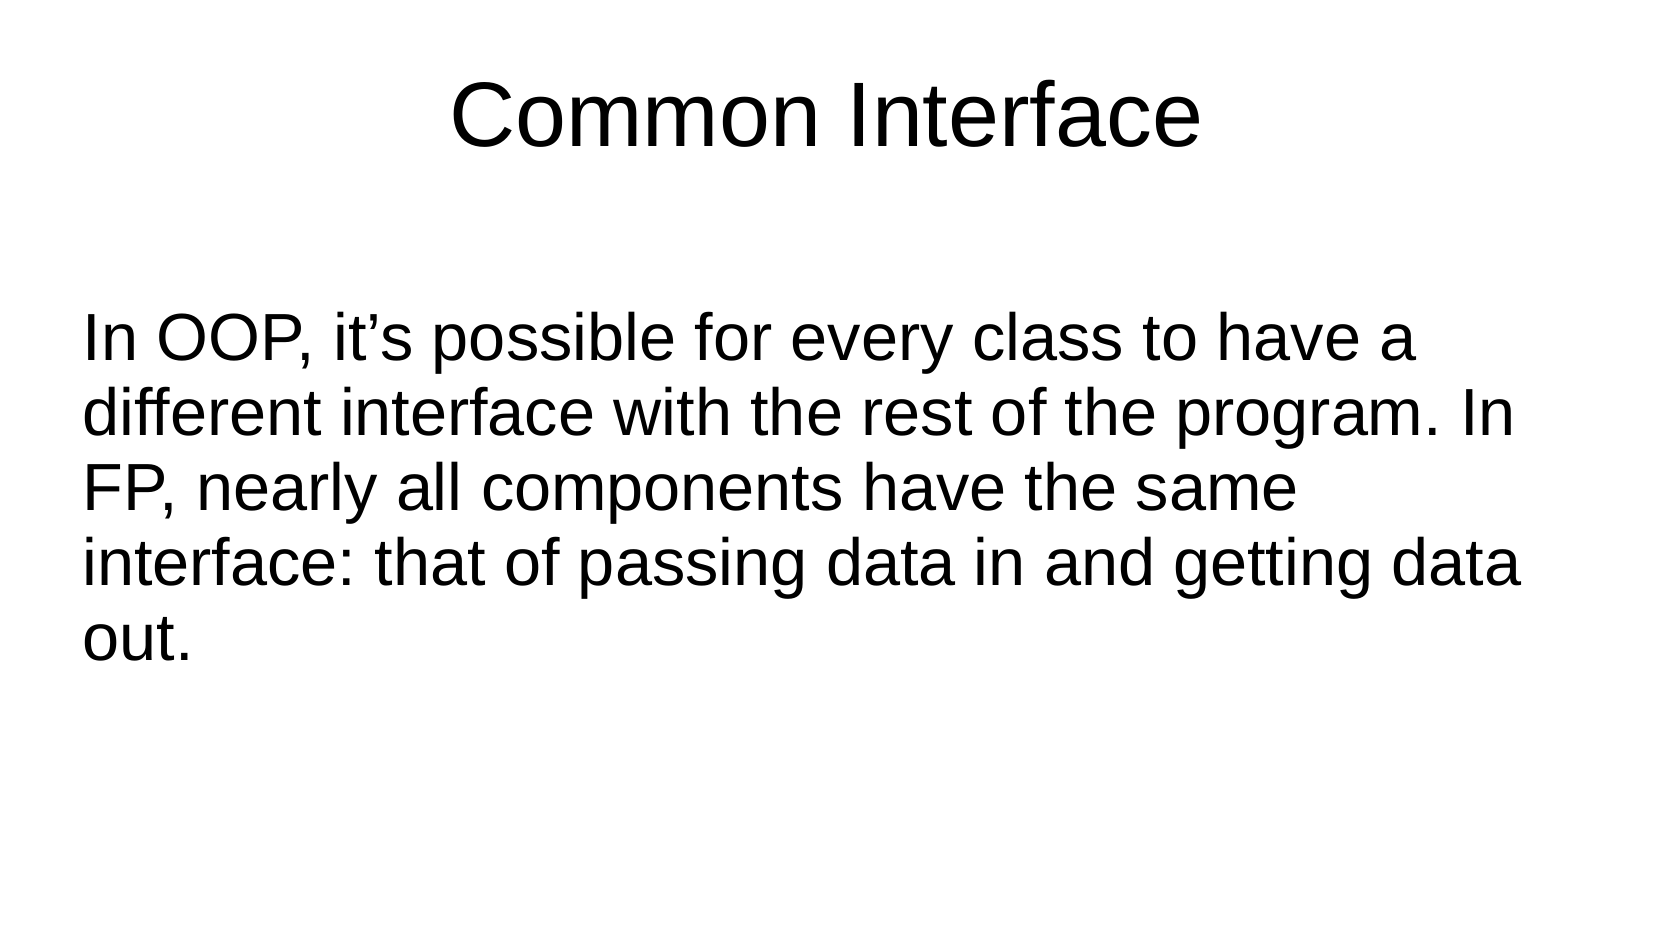

# Common Interface
In OOP, it’s possible for every class to have a different interface with the rest of the program. In FP, nearly all components have the same interface: that of passing data in and getting data out.